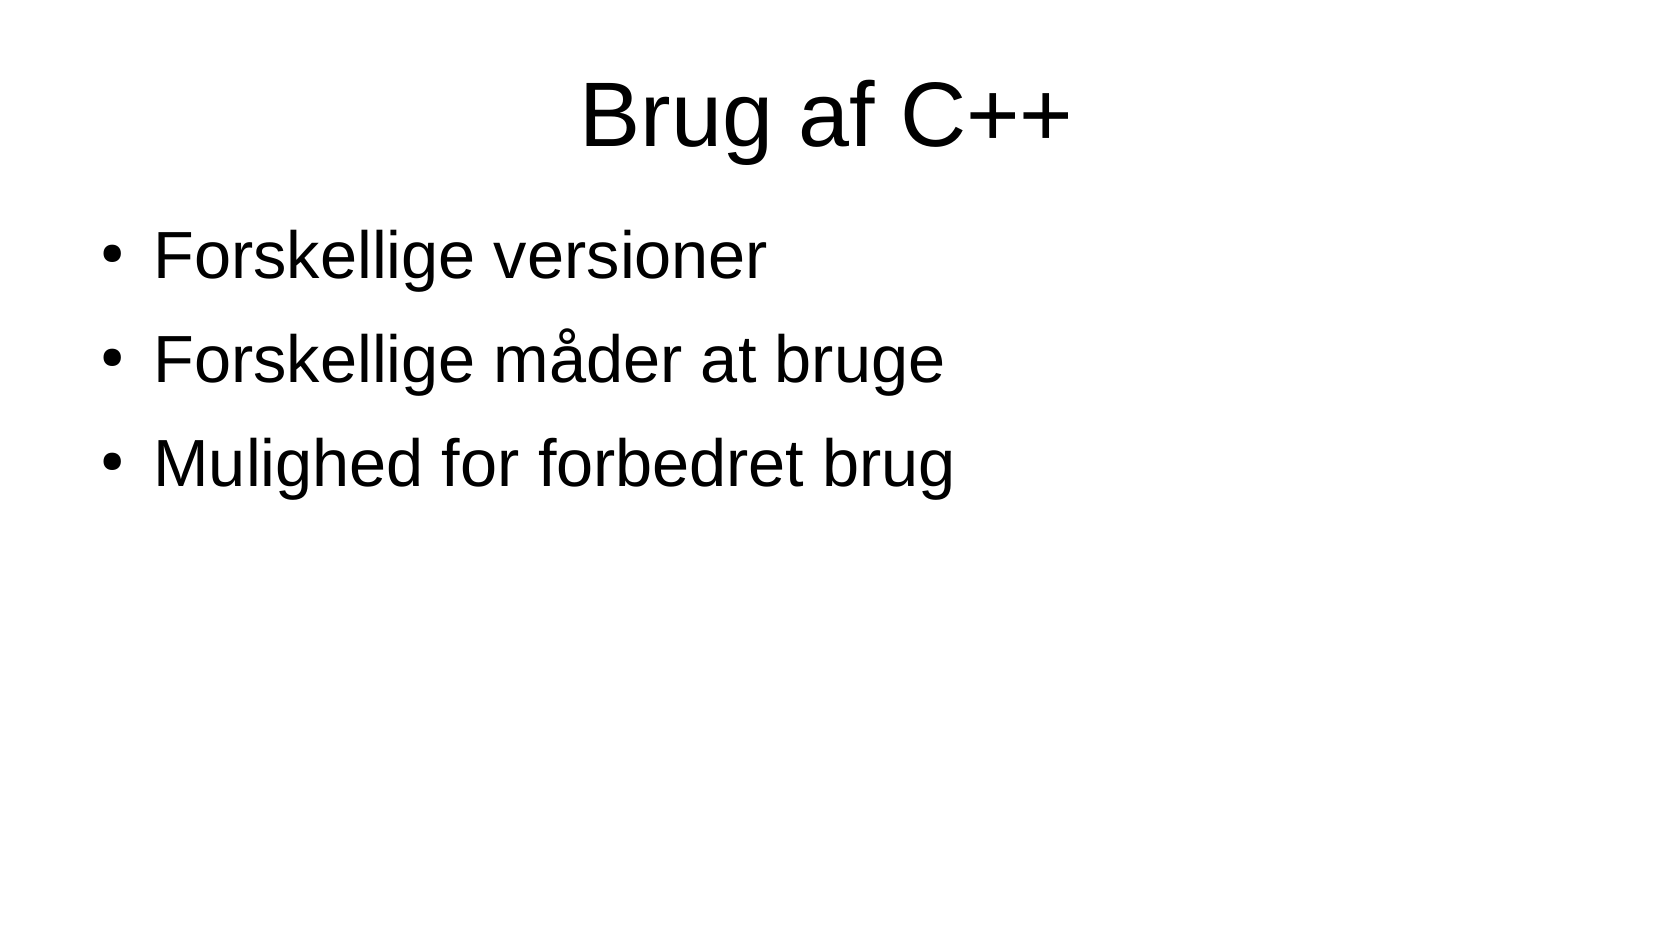

# Brug af C++
Forskellige versioner
Forskellige måder at bruge
Mulighed for forbedret brug